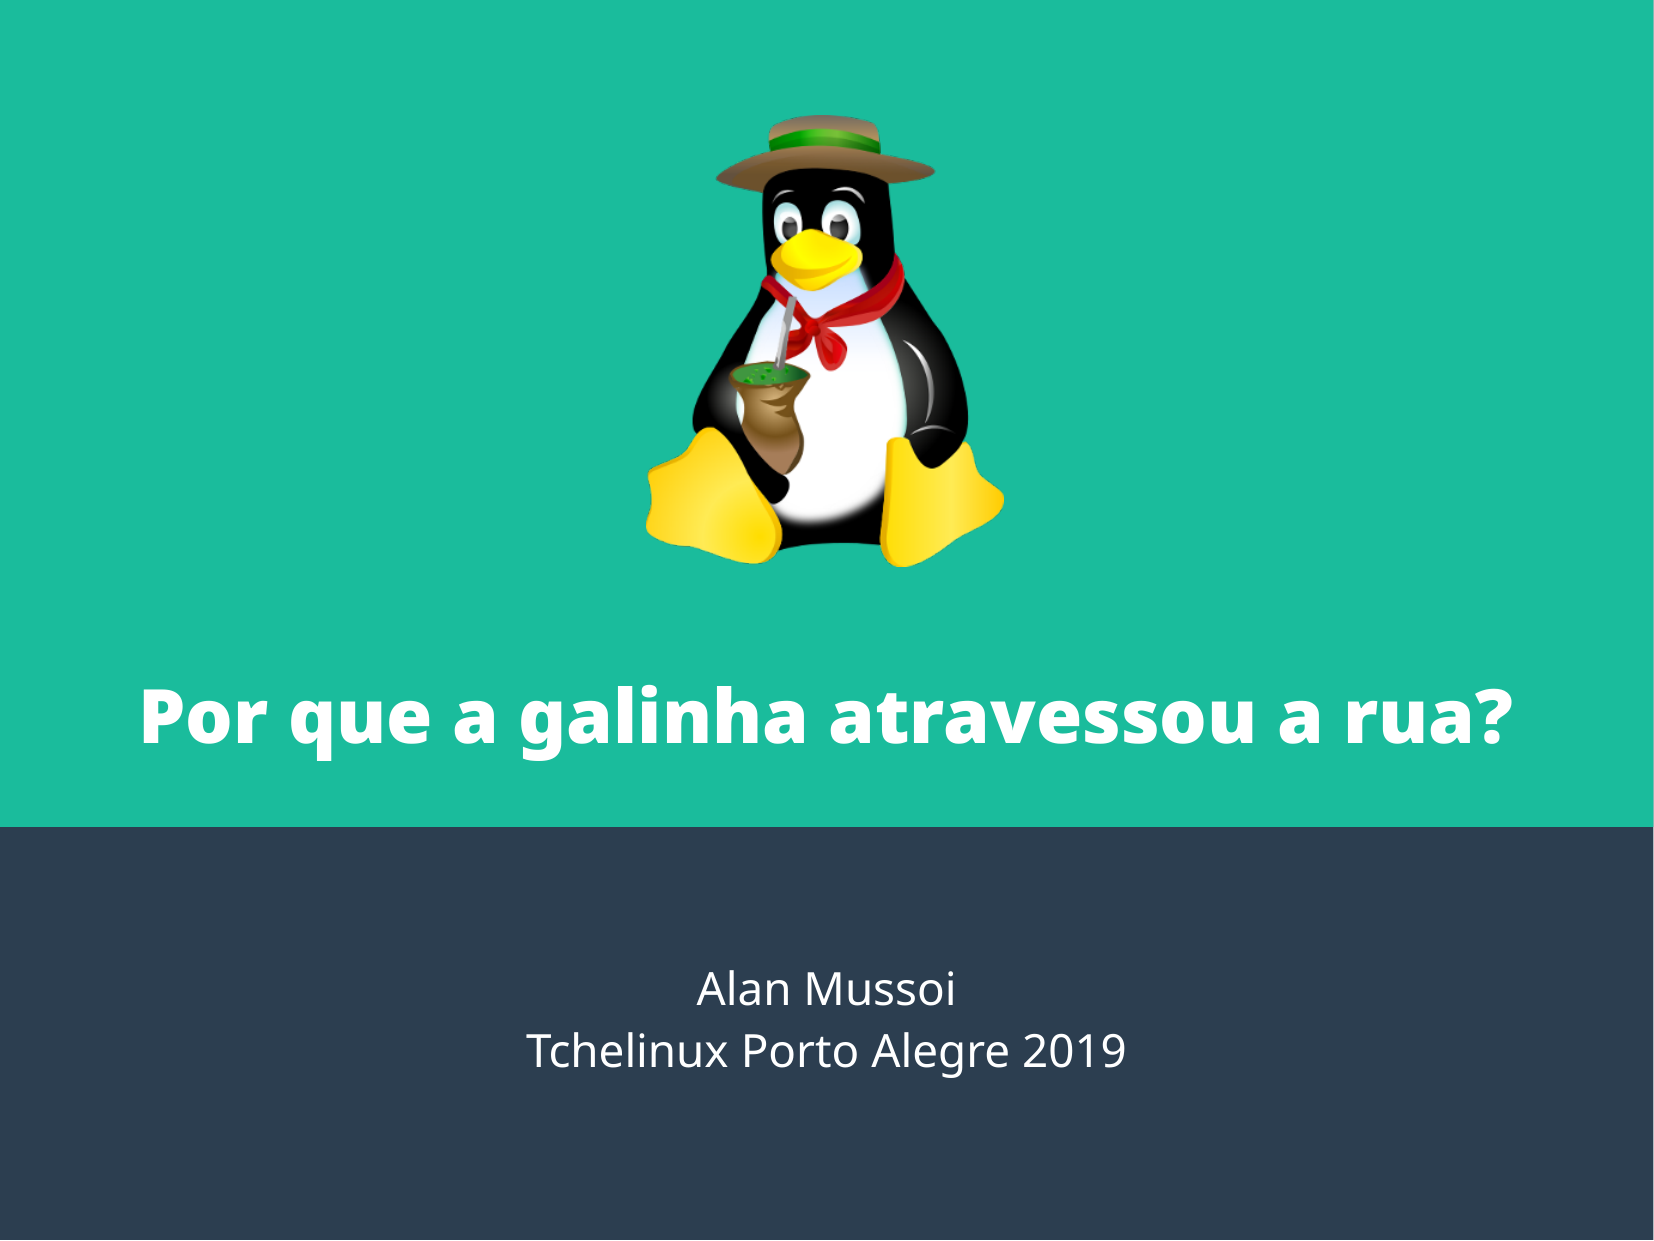

# Por que a galinha atravessou a rua?
Alan Mussoi
Tchelinux Porto Alegre 2019